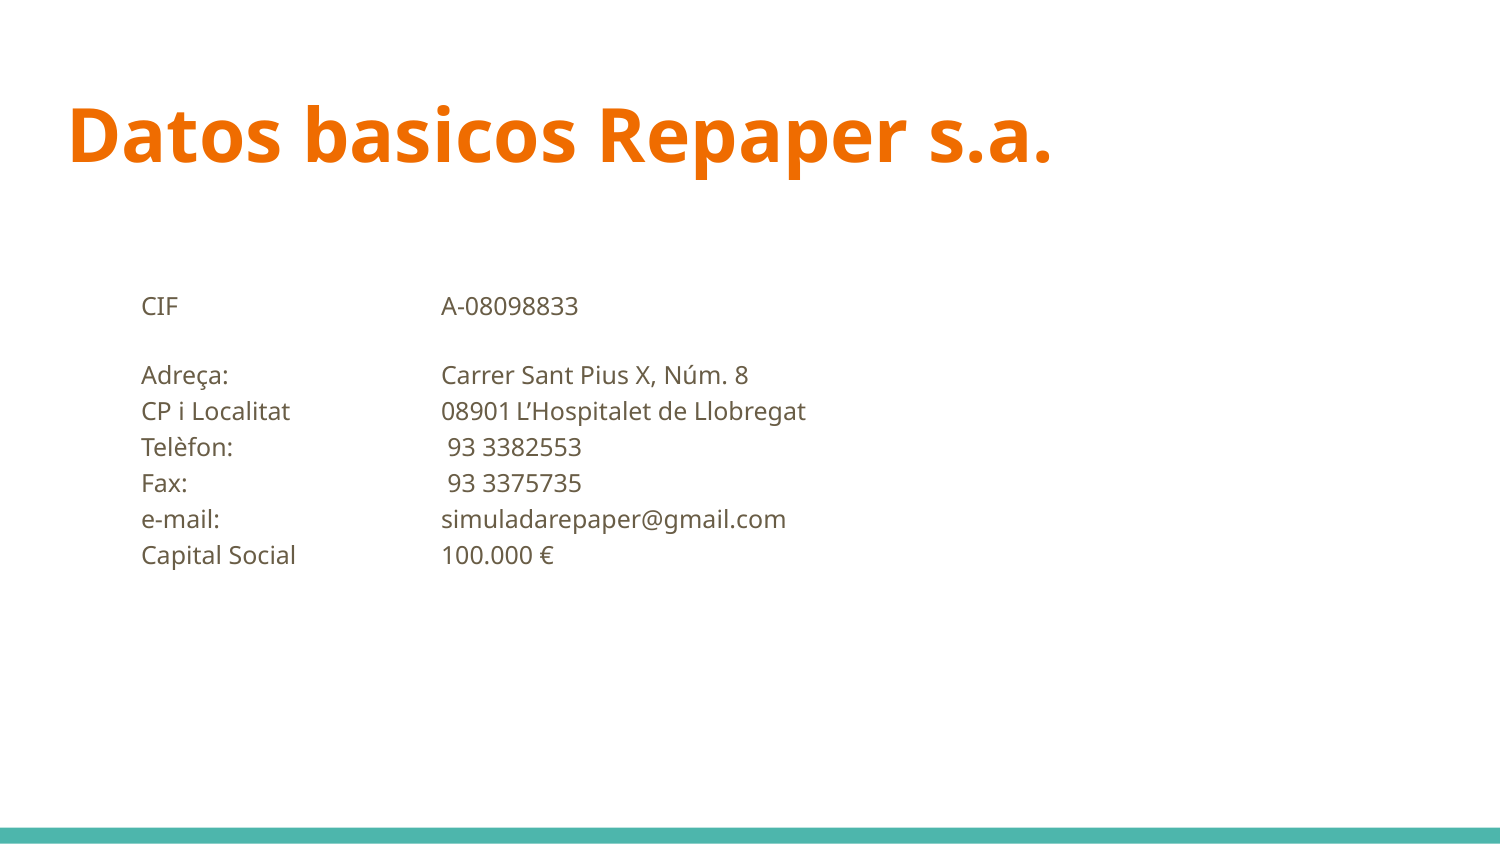

# Datos basicos Repaper s.a.
CIF 				A-08098833
Adreça:			Carrer Sant Pius X, Núm. 8
CP i Localitat		 	08901	L’Hospitalet de Llobregat
Telèfon:			 93 3382553
Fax:				 93 3375735
e-mail:			simuladarepaper@gmail.com
	Capital Social		100.000 €